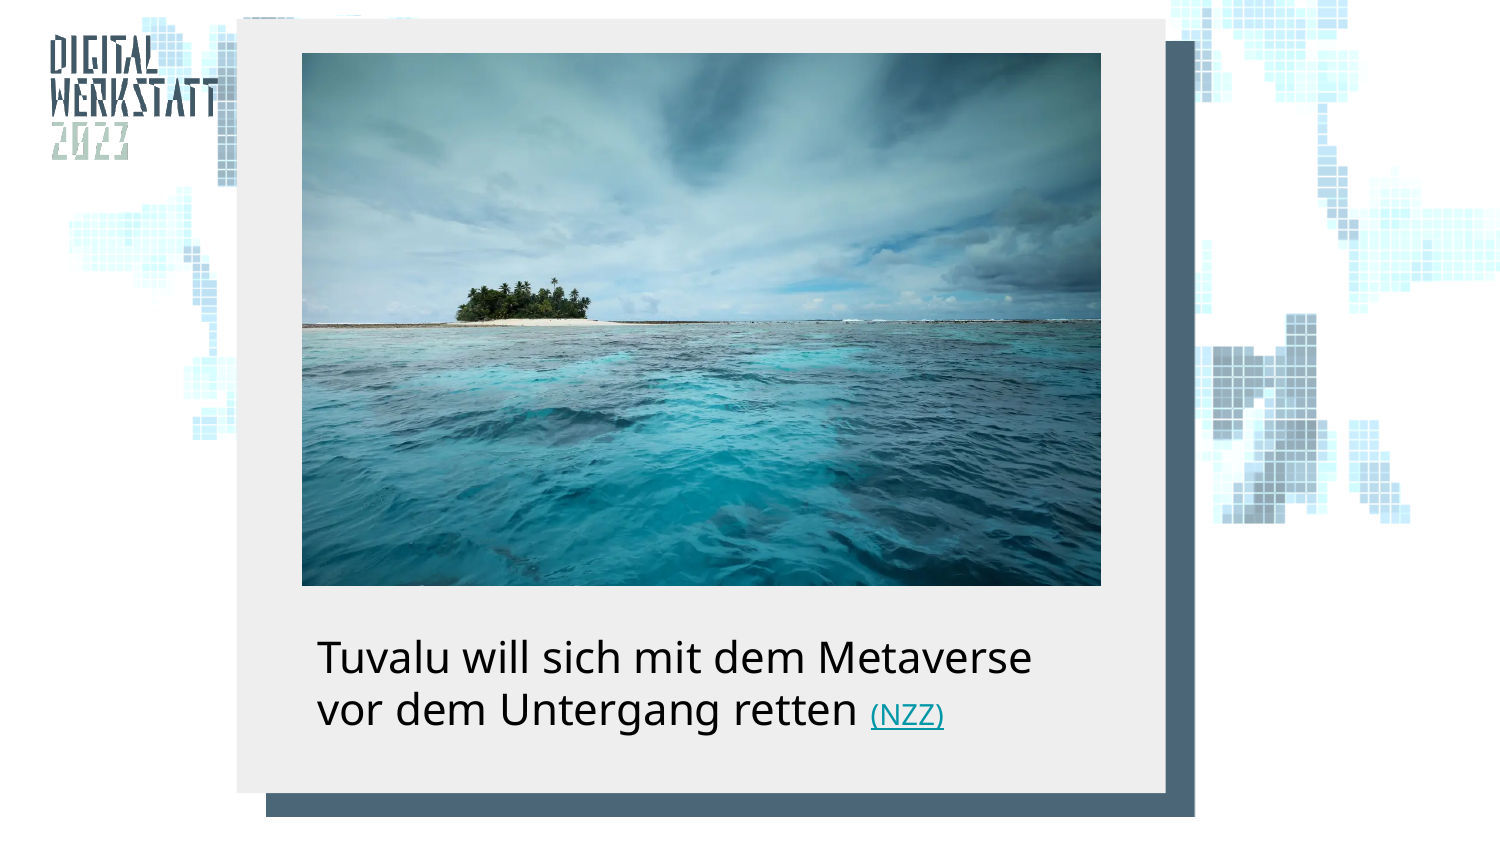

Tuvalu will sich mit dem Metaverse vor dem Untergang retten (NZZ)